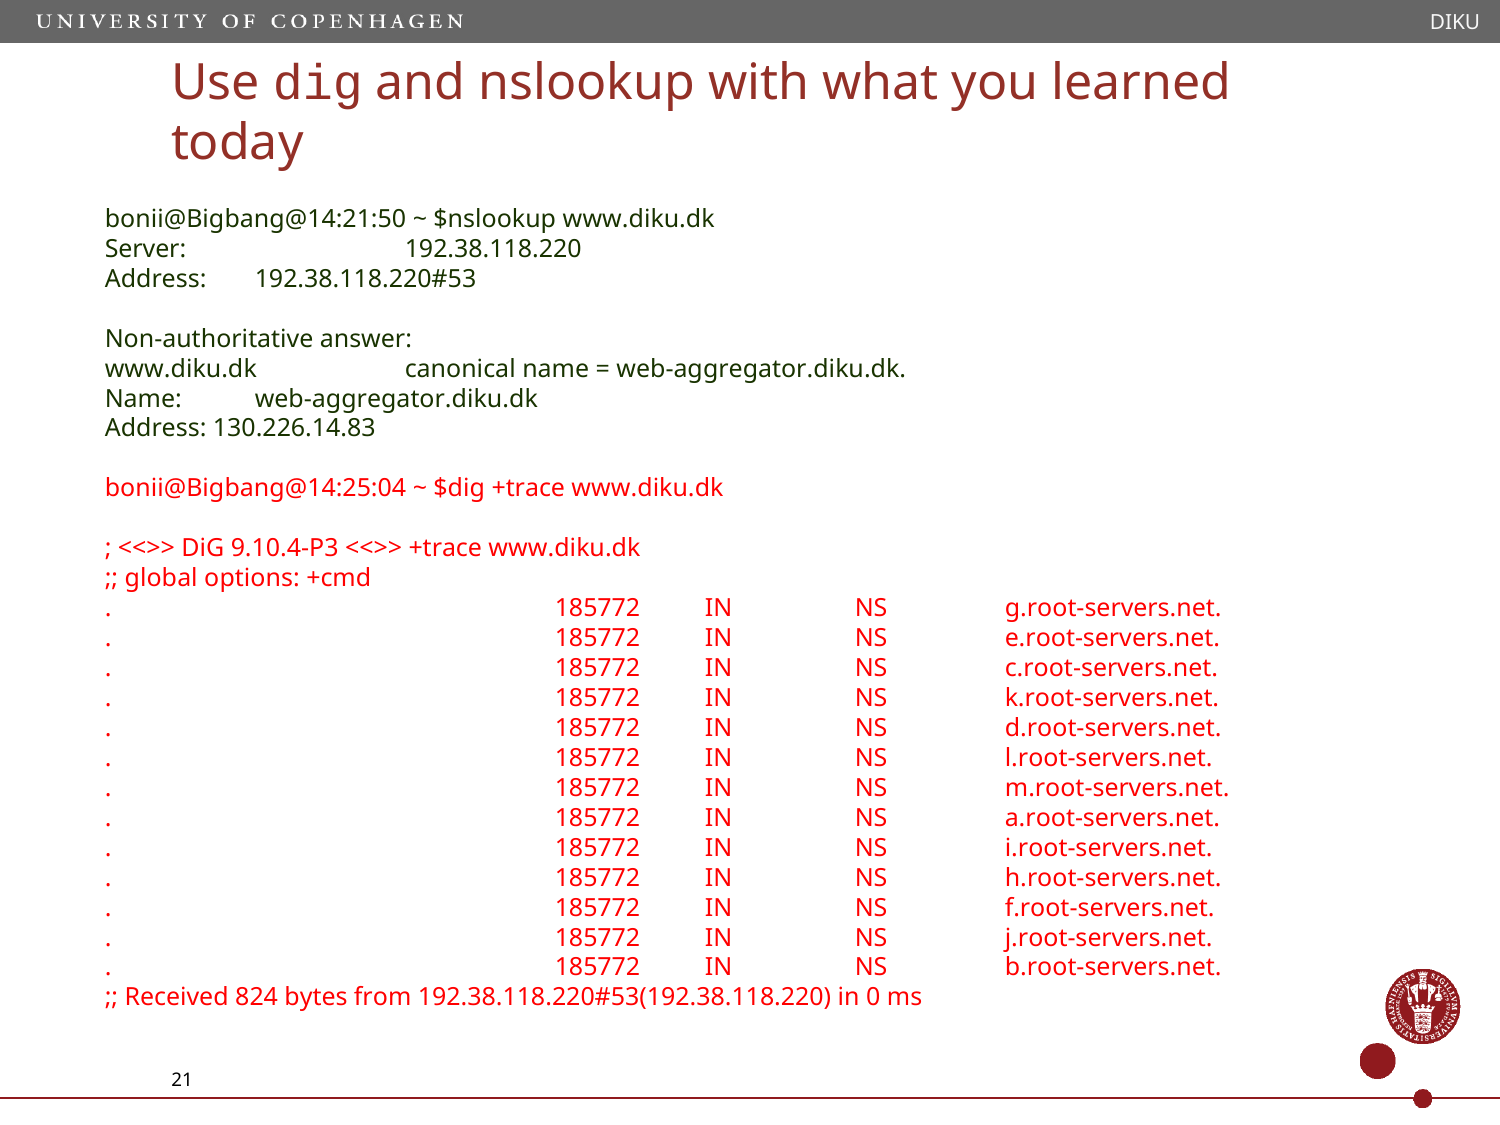

DIKU
# Use dig and nslookup with what you learned today
bonii@Bigbang@14:21:50 ~ $nslookup www.diku.dk
Server:		192.38.118.220
Address:	192.38.118.220#53
Non-authoritative answer:
www.diku.dk	canonical name = web-aggregator.diku.dk.
Name:	web-aggregator.diku.dk
Address: 130.226.14.83
bonii@Bigbang@14:25:04 ~ $dig +trace www.diku.dk
; <<>> DiG 9.10.4-P3 <<>> +trace www.diku.dk
;; global options: +cmd
.			185772	IN	NS	g.root-servers.net.
.			185772	IN	NS	e.root-servers.net.
.			185772	IN	NS	c.root-servers.net.
.			185772	IN	NS	k.root-servers.net.
.			185772	IN	NS	d.root-servers.net.
.			185772	IN	NS	l.root-servers.net.
.			185772	IN	NS	m.root-servers.net.
.			185772	IN	NS	a.root-servers.net.
.			185772	IN	NS	i.root-servers.net.
.			185772	IN	NS	h.root-servers.net.
.			185772	IN	NS	f.root-servers.net.
.			185772	IN	NS	j.root-servers.net.
.			185772	IN	NS	b.root-servers.net.
;; Received 824 bytes from 192.38.118.220#53(192.38.118.220) in 0 ms